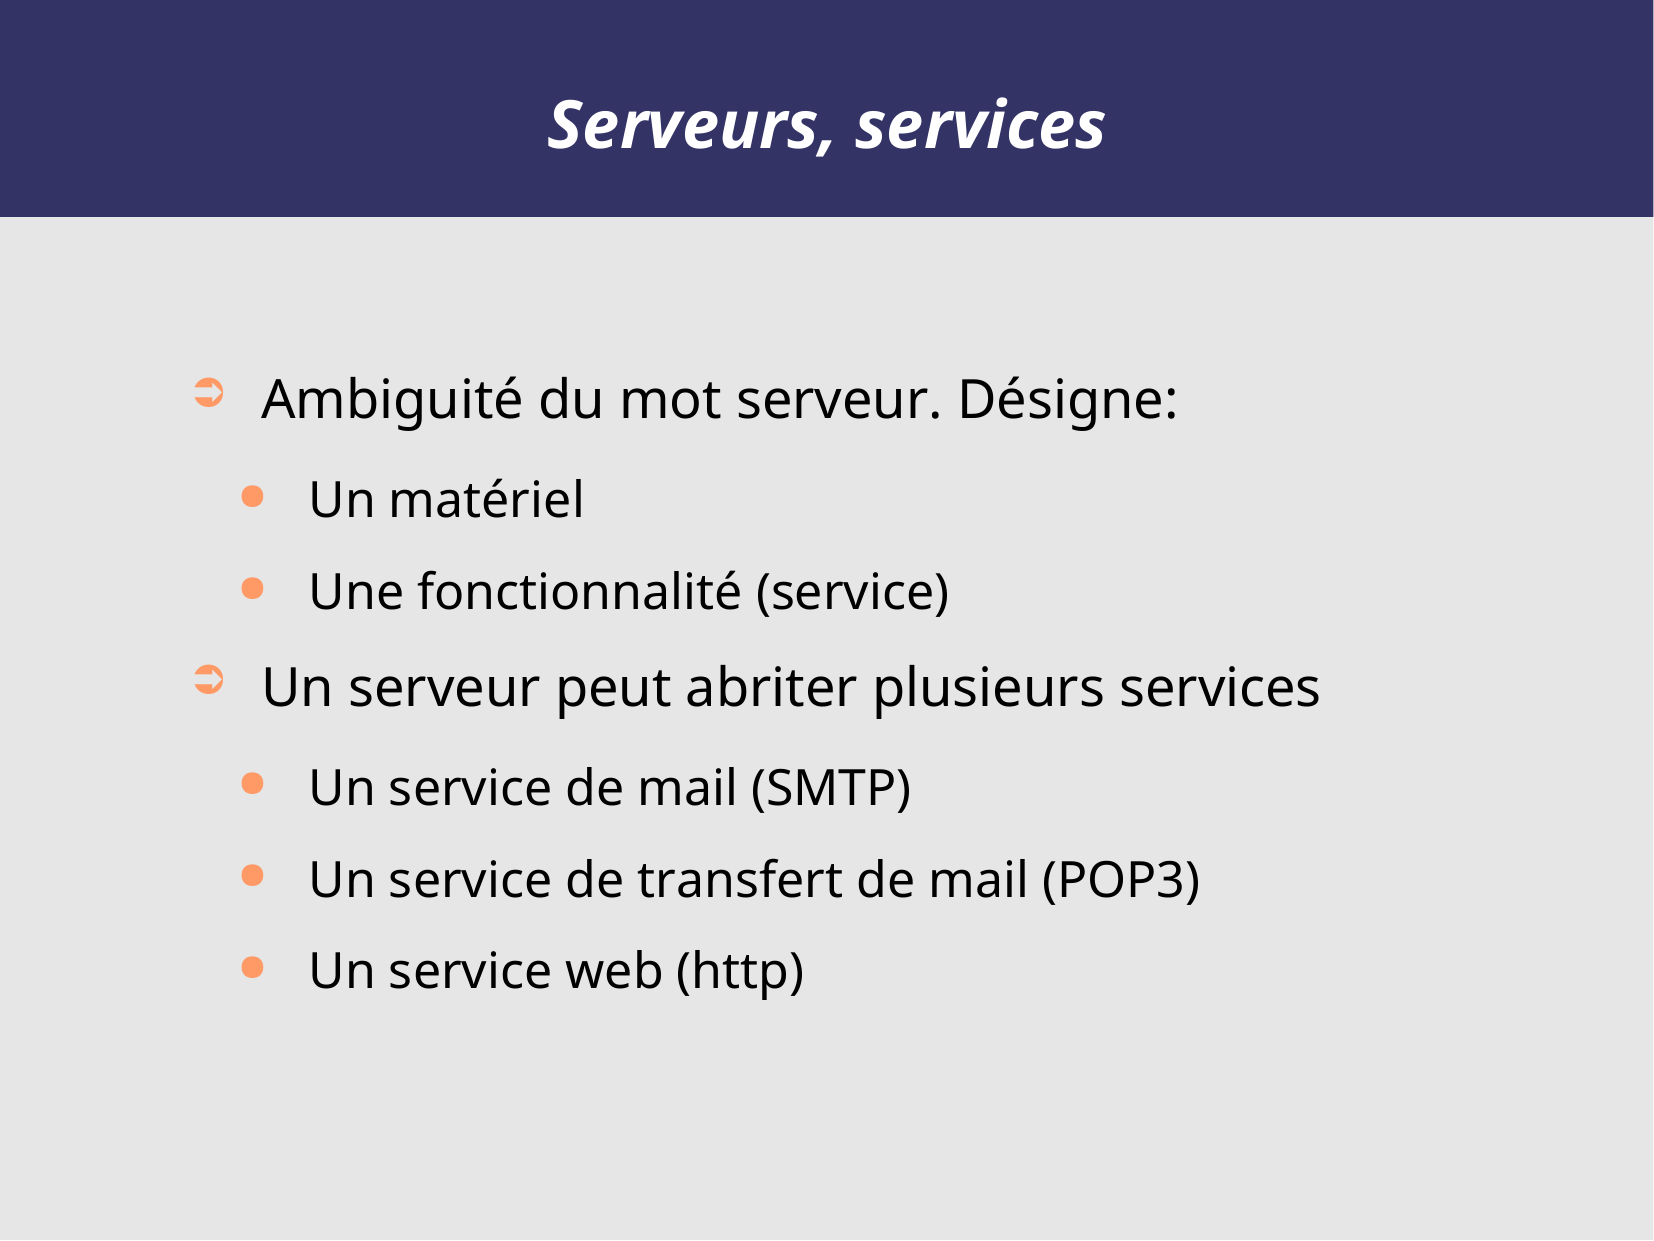

# Serveurs, services
Ambiguité du mot serveur. Désigne:
Un matériel
Une fonctionnalité (service)
Un serveur peut abriter plusieurs services
Un service de mail (SMTP)
Un service de transfert de mail (POP3)
Un service web (http)